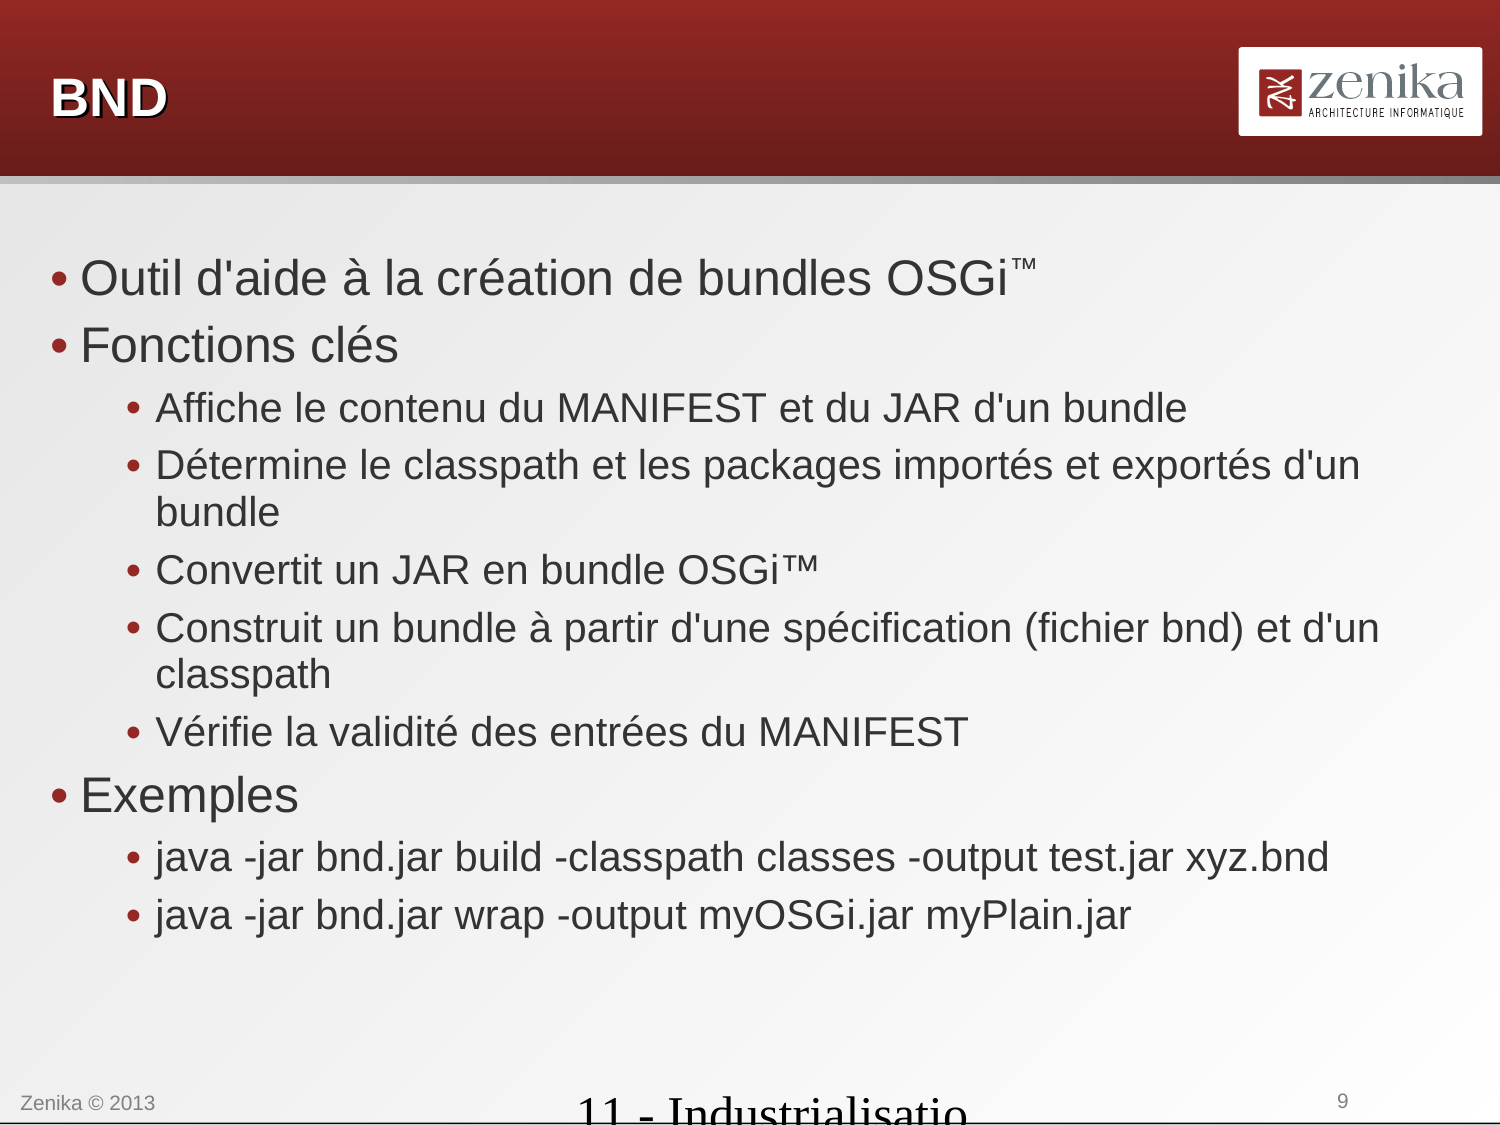

# BND
Outil d'aide à la création de bundles OSGi™
Fonctions clés
Affiche le contenu du MANIFEST et du JAR d'un bundle
Détermine le classpath et les packages importés et exportés d'un bundle
Convertit un JAR en bundle OSGi™
Construit un bundle à partir d'une spécification (fichier bnd) et d'un classpath
Vérifie la validité des entrées du MANIFEST
Exemples
java -jar bnd.jar build -classpath classes -output test.jar xyz.bnd
java -jar bnd.jar wrap -output myOSGi.jar myPlain.jar